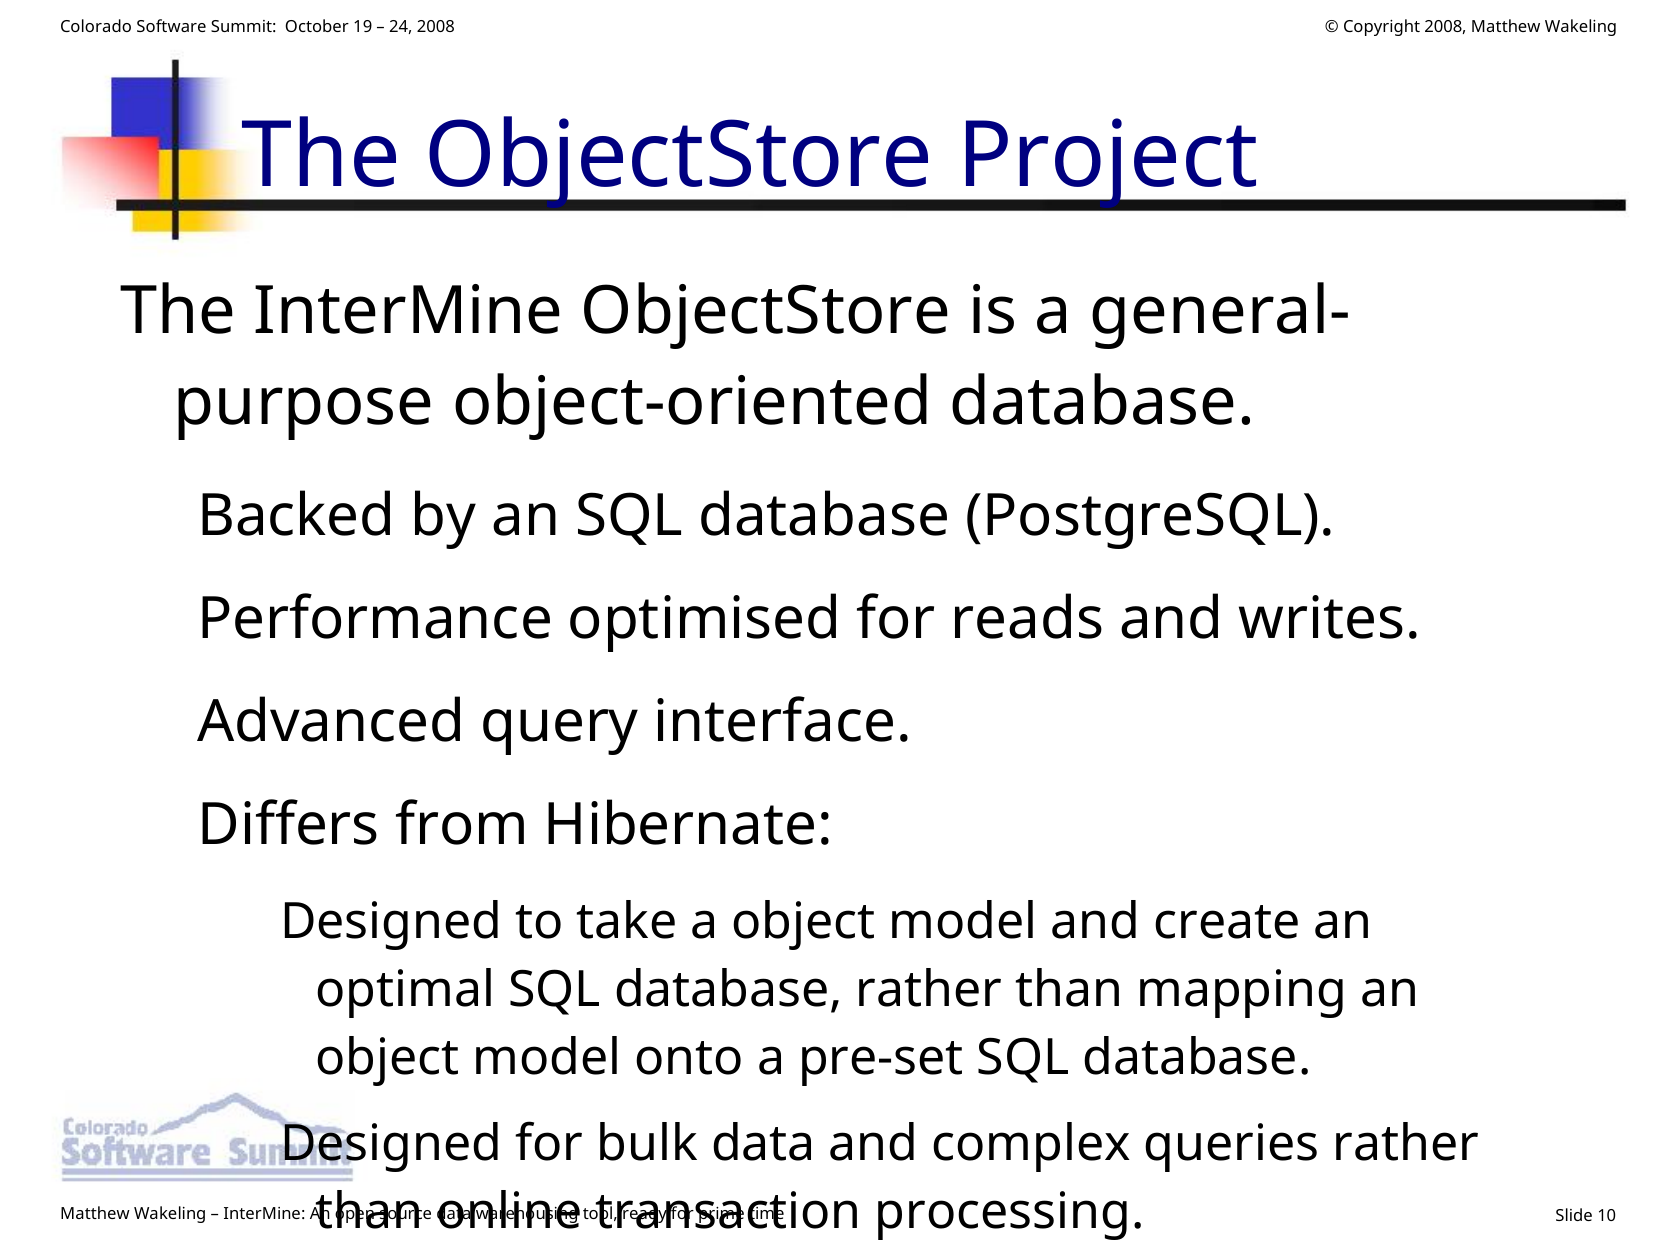

# The ObjectStore Project
The InterMine ObjectStore is a general-purpose object-oriented database.
Backed by an SQL database (PostgreSQL).
Performance optimised for reads and writes.
Advanced query interface.
Differs from Hibernate:
Designed to take a object model and create an optimal SQL database, rather than mapping an object model onto a pre-set SQL database.
Designed for bulk data and complex queries rather than online transaction processing.